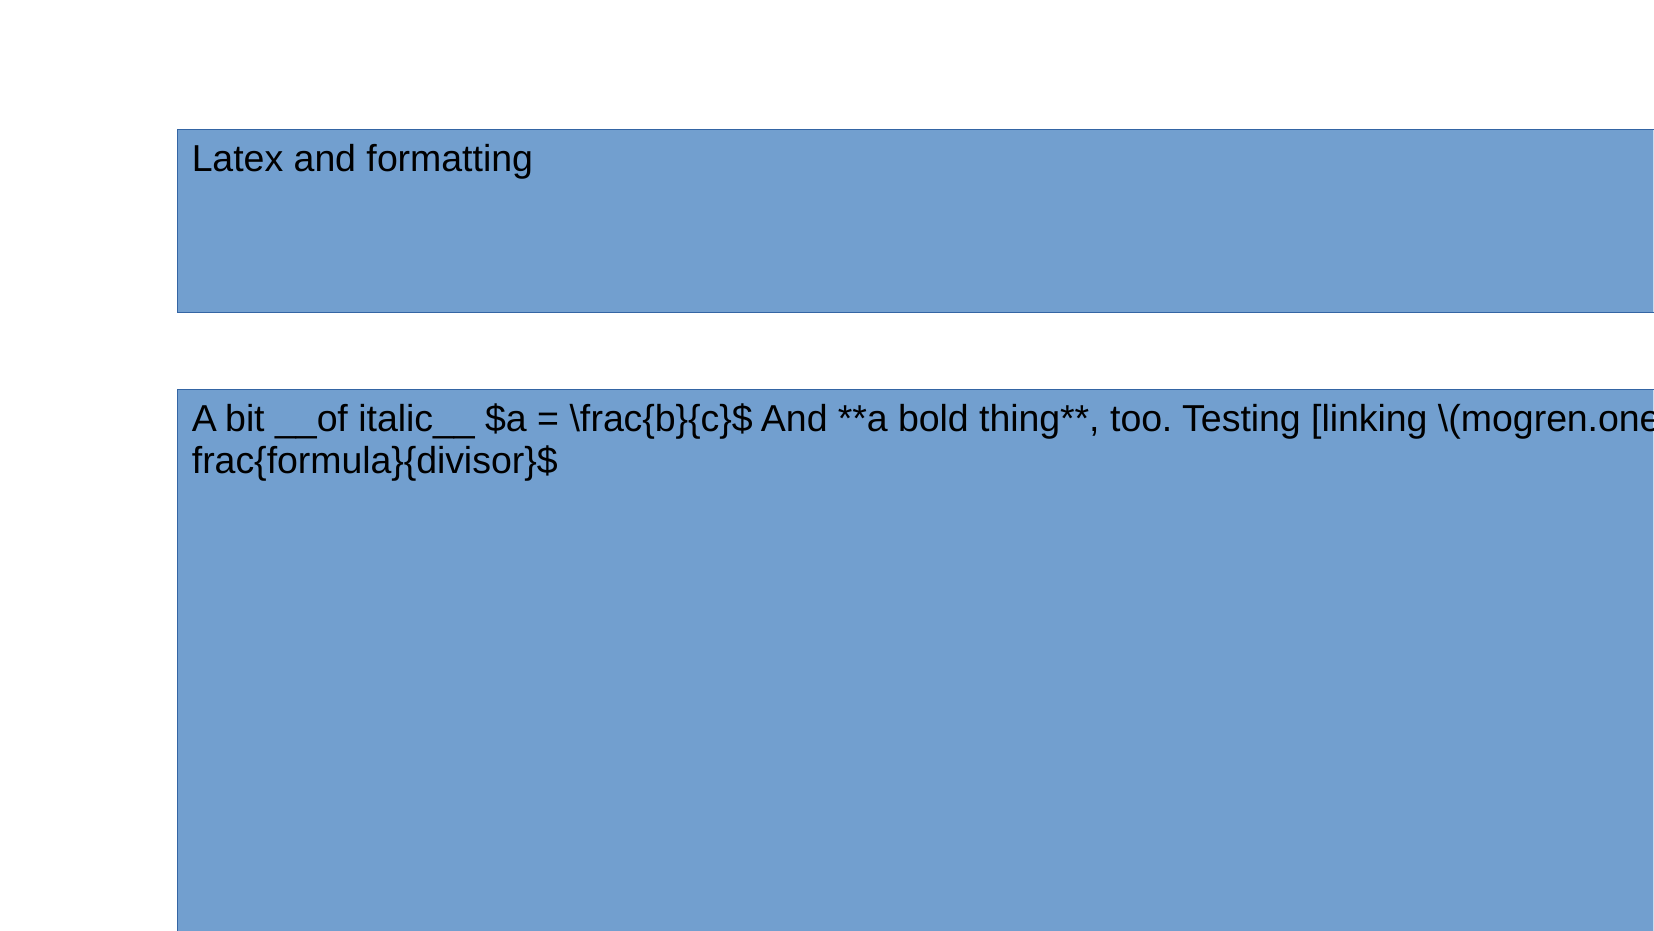

Latex and formatting
A bit __of italic__ $a = \frac{b}{c}$ And **a bold thing**, too. Testing [linking \(mogren.one\)](http://mogren.one/), too. A text, following with a $\frac{formula}{divisor}$